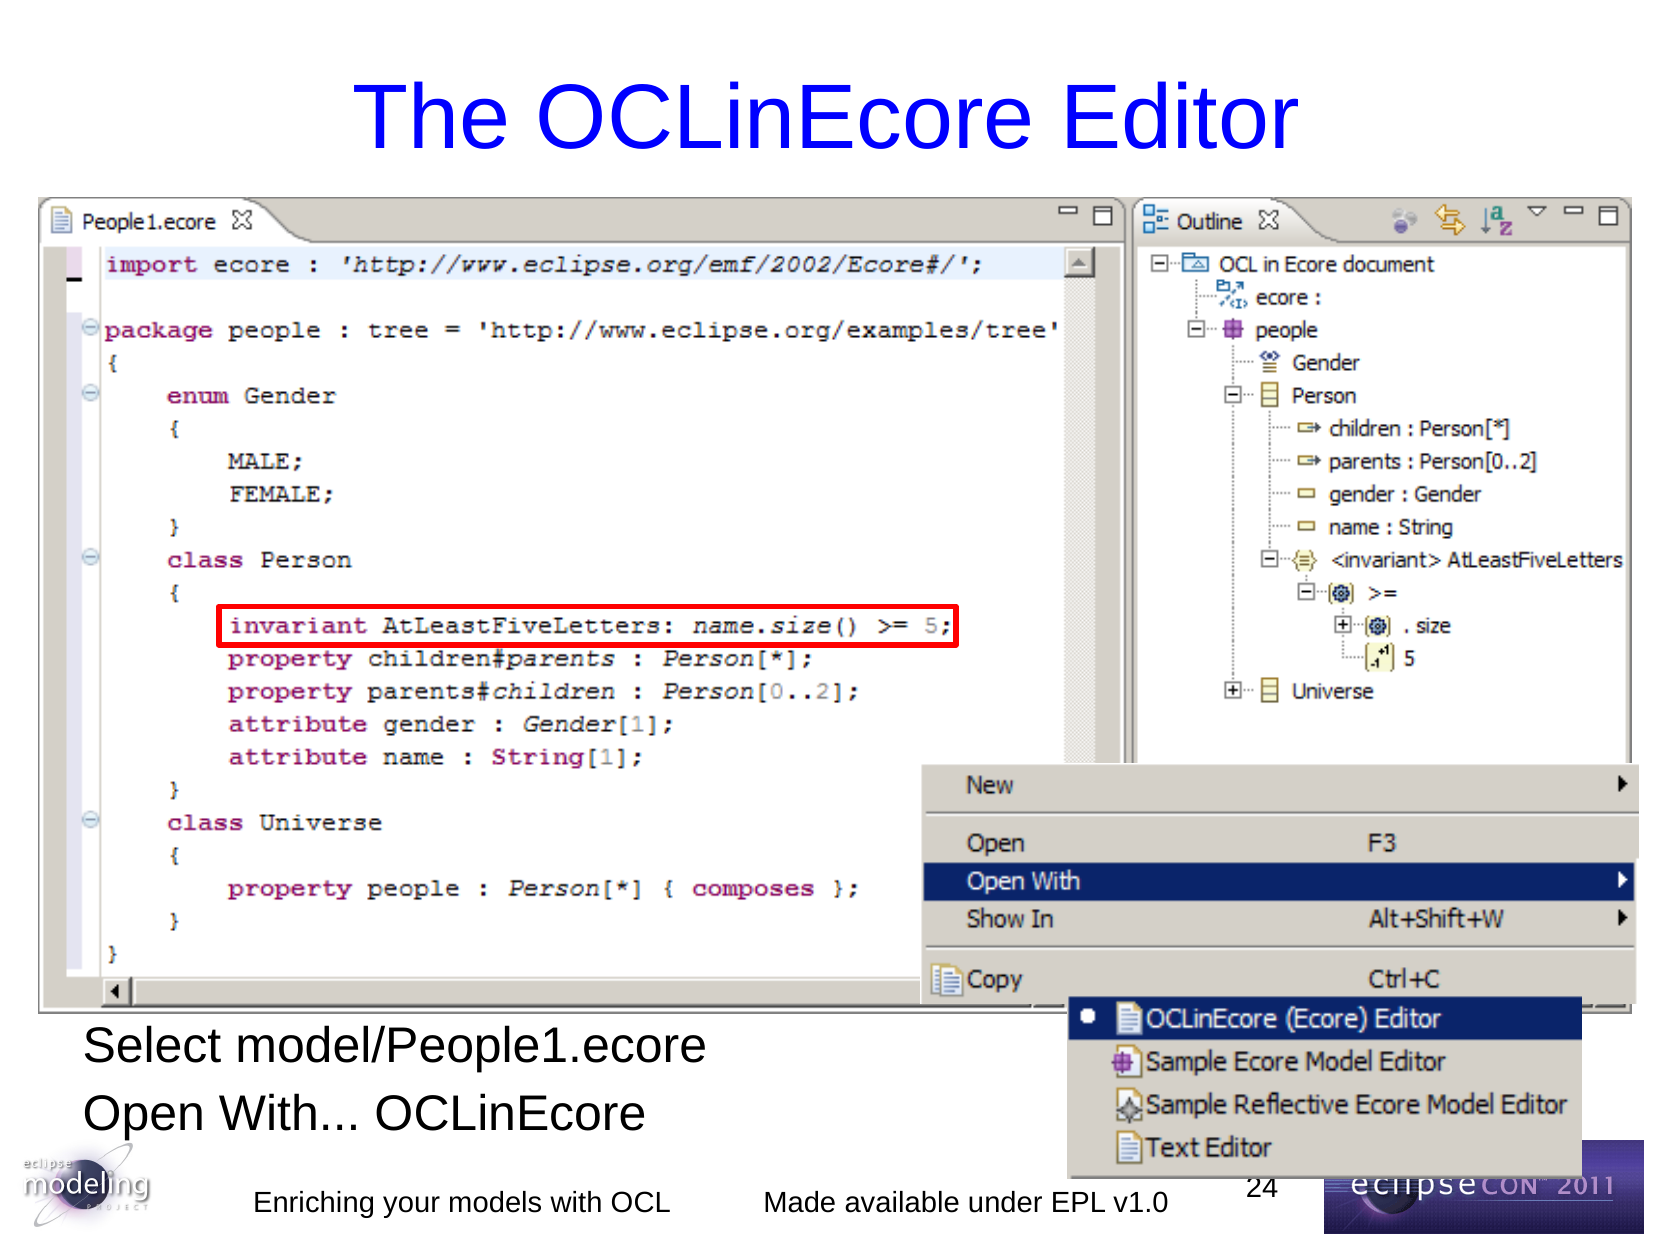

# The OCLinEcore Editor
Select model/People1.ecore
Open With... OCLinEcore
24
Enriching your models with OCL